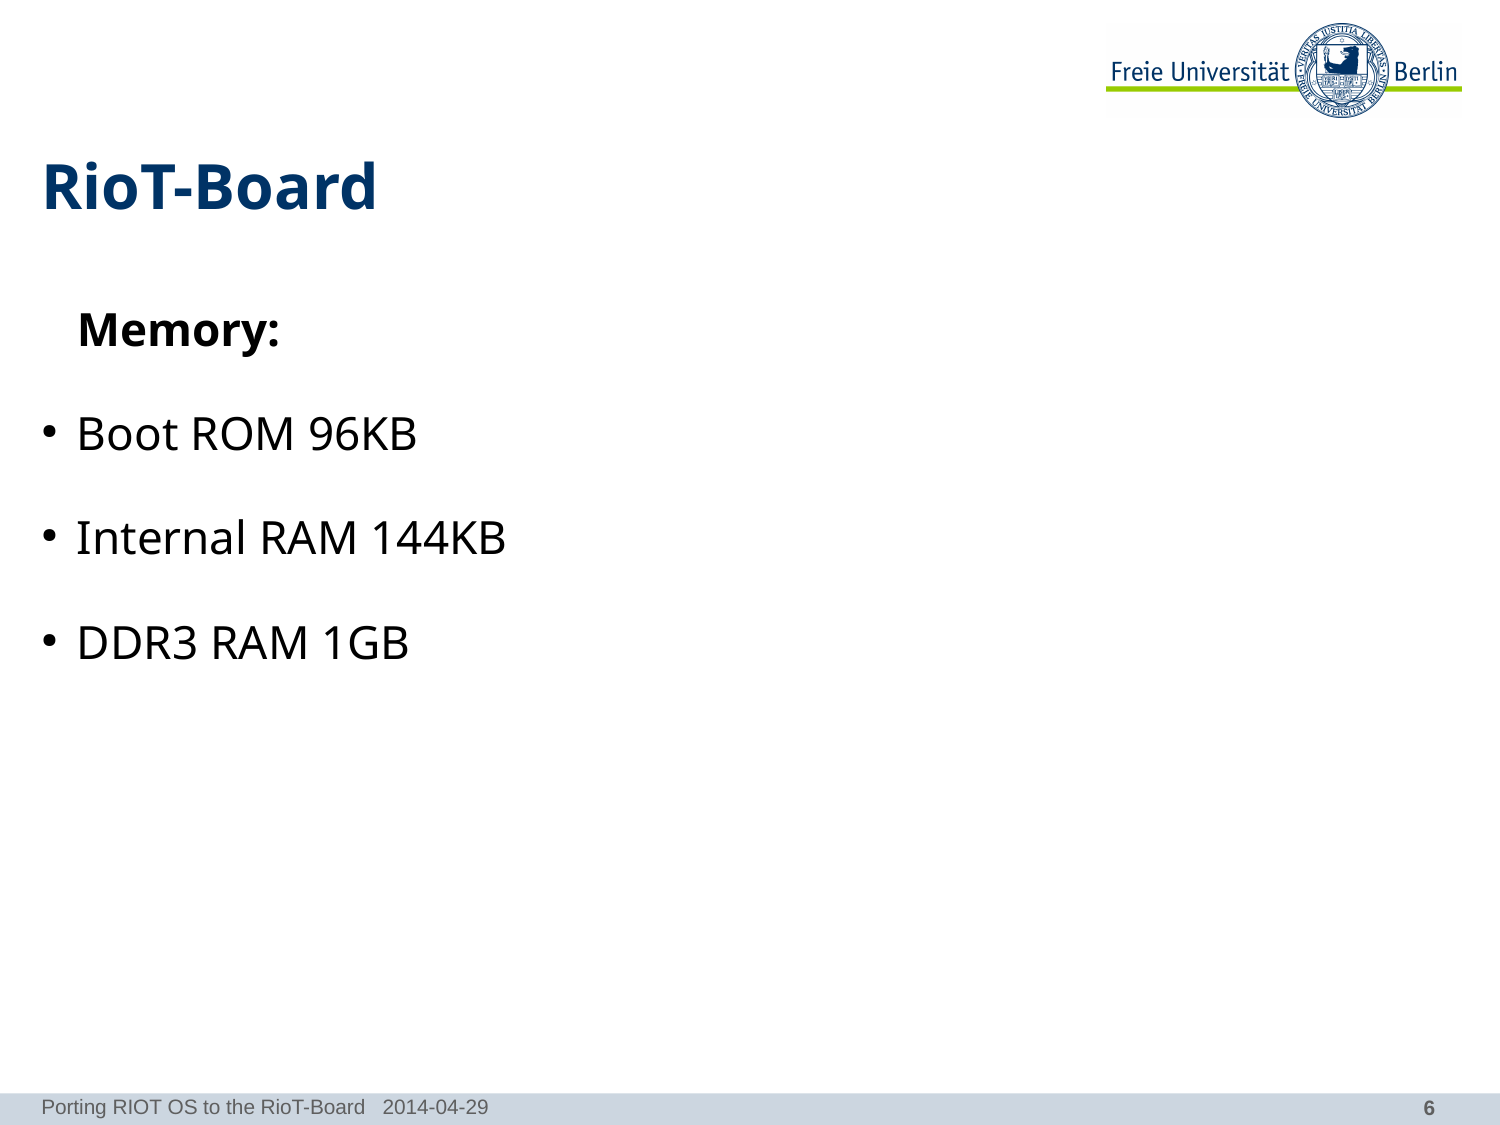

# RioT-Board
Memory:
Boot ROM 96KB
Internal RAM 144KB
DDR3 RAM 1GB